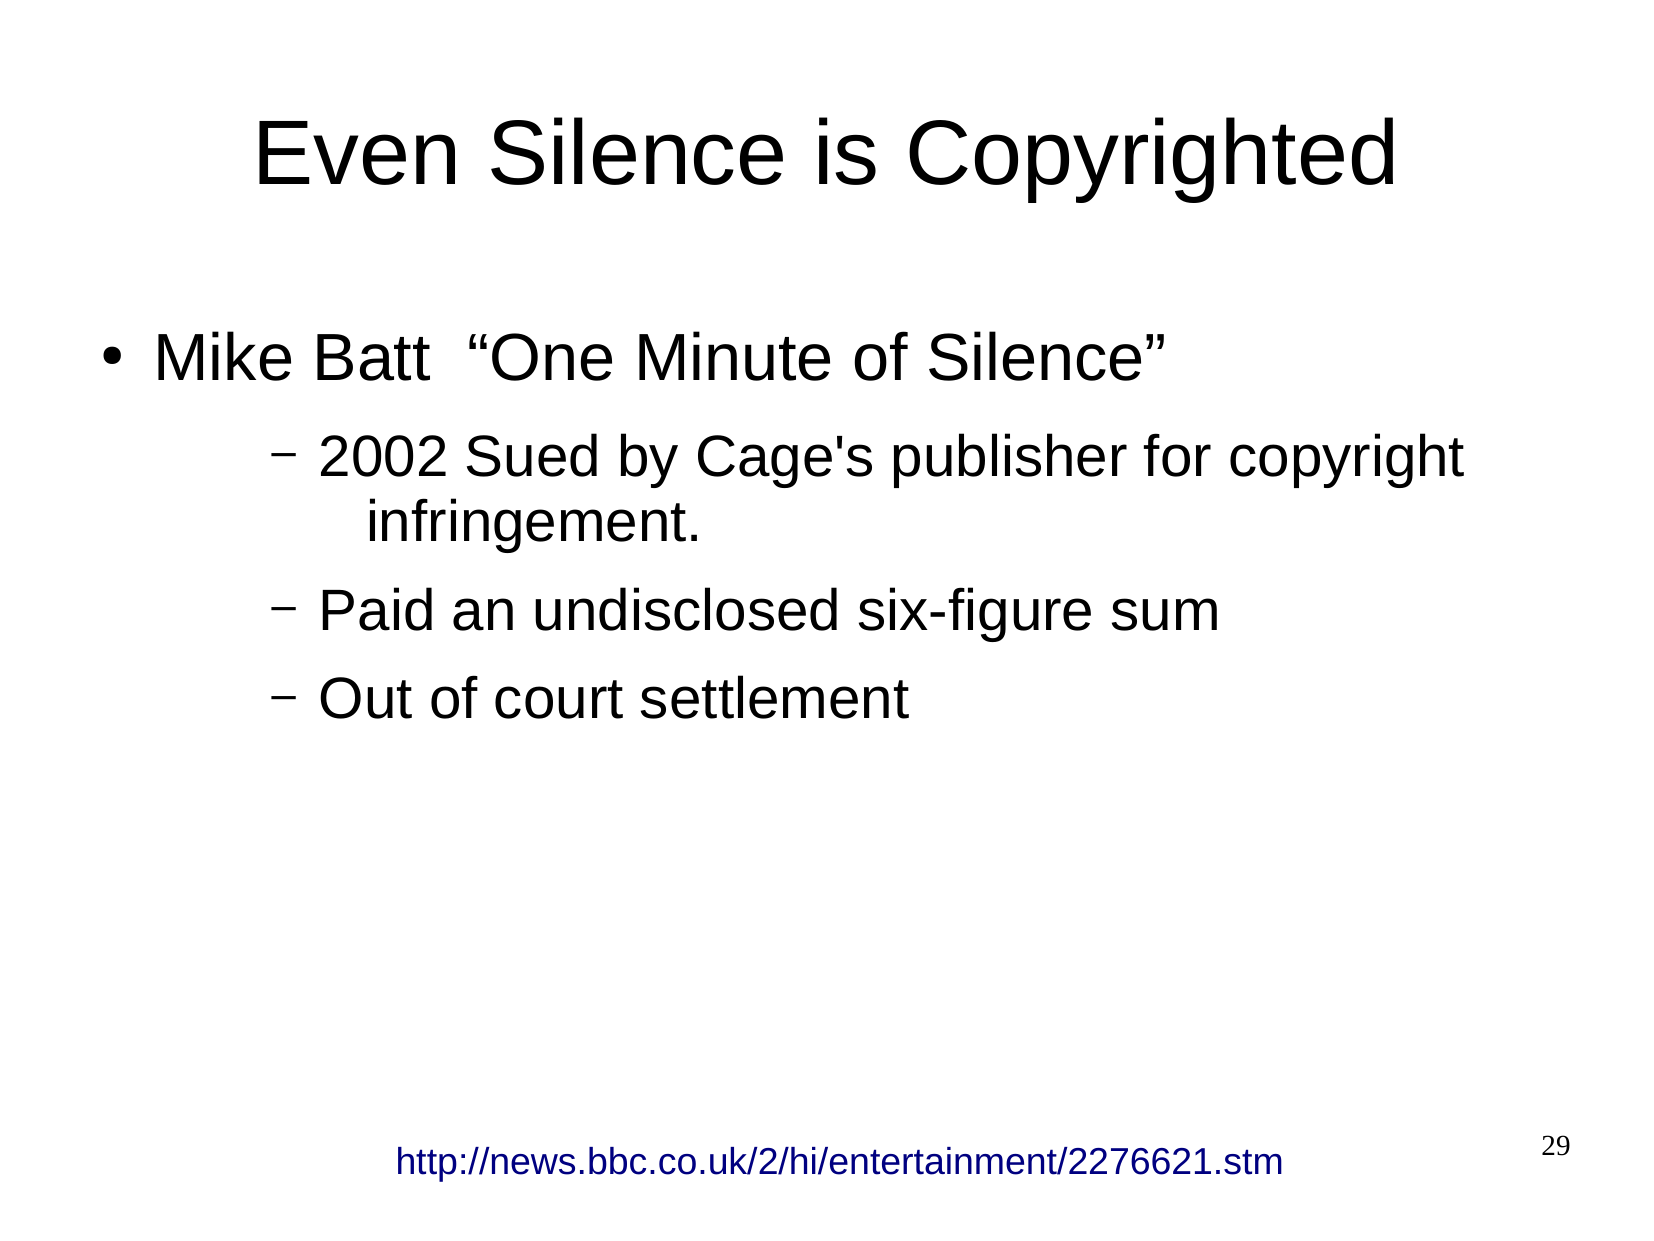

# Even Silence is Copyrighted
Mike Batt “One Minute of Silence”
2002 Sued by Cage's publisher for copyright infringement.
Paid an undisclosed six-figure sum
Out of court settlement
29
http://news.bbc.co.uk/2/hi/entertainment/2276621.stm